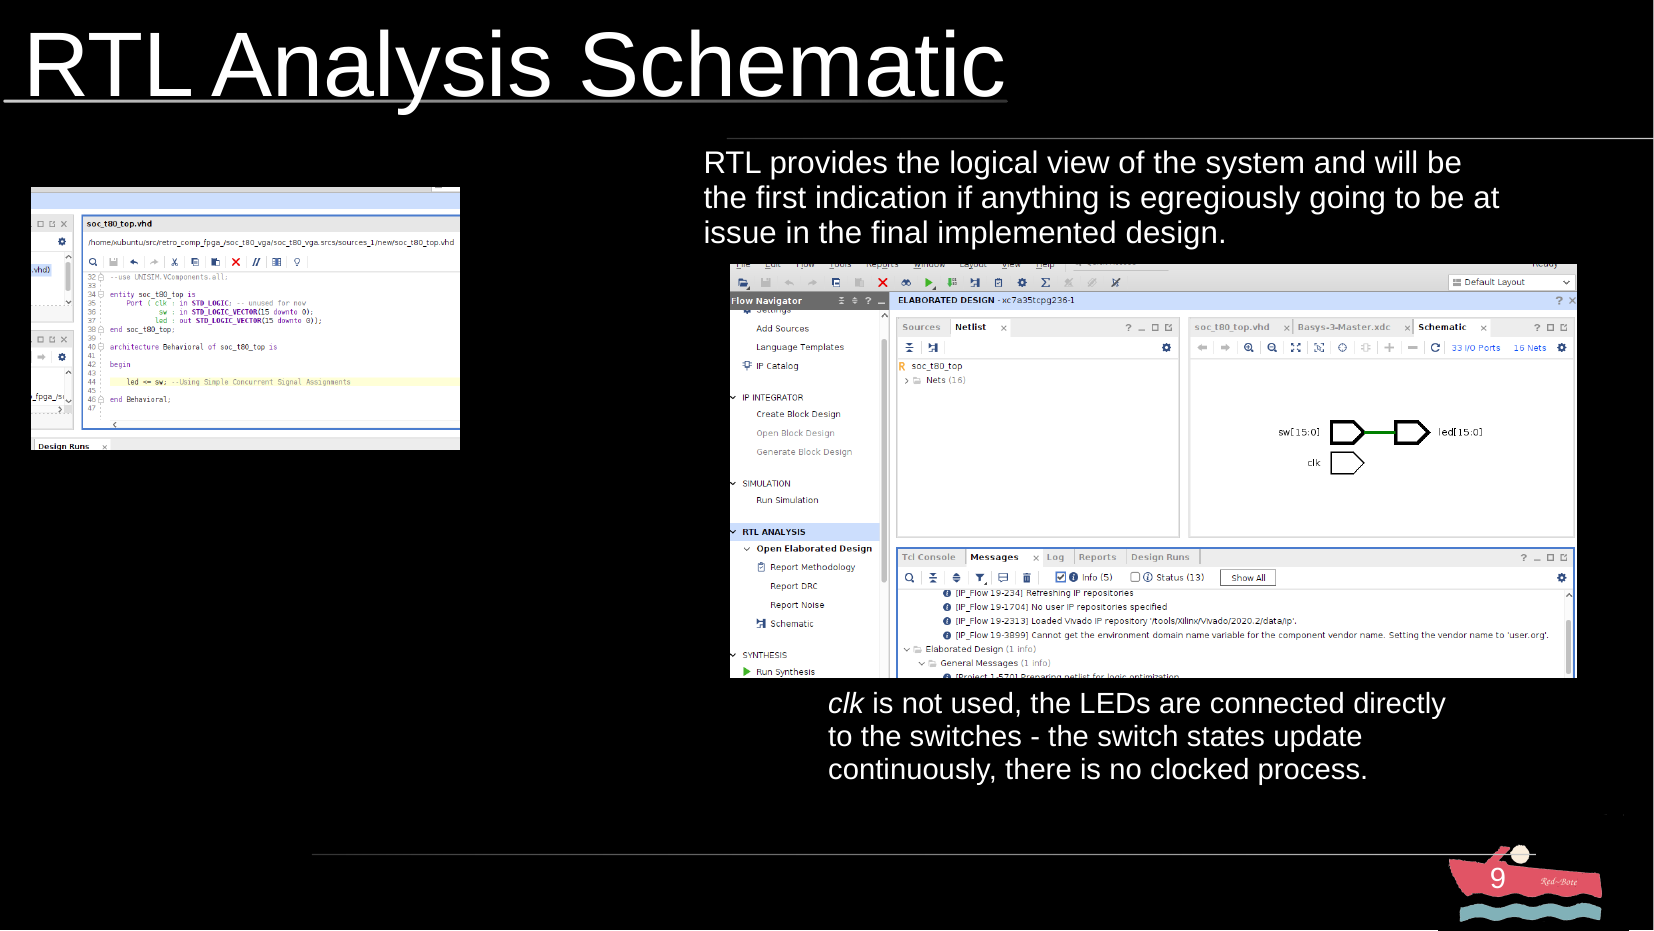

# RTL Analysis Schematic
RTL provides the logical view of the system and will be the first indication if anything is egregiously going to be at issue in the final implemented design.
clk is not used, the LEDs are connected directly to the switches - the switch states update continuously, there is no clocked process.
9